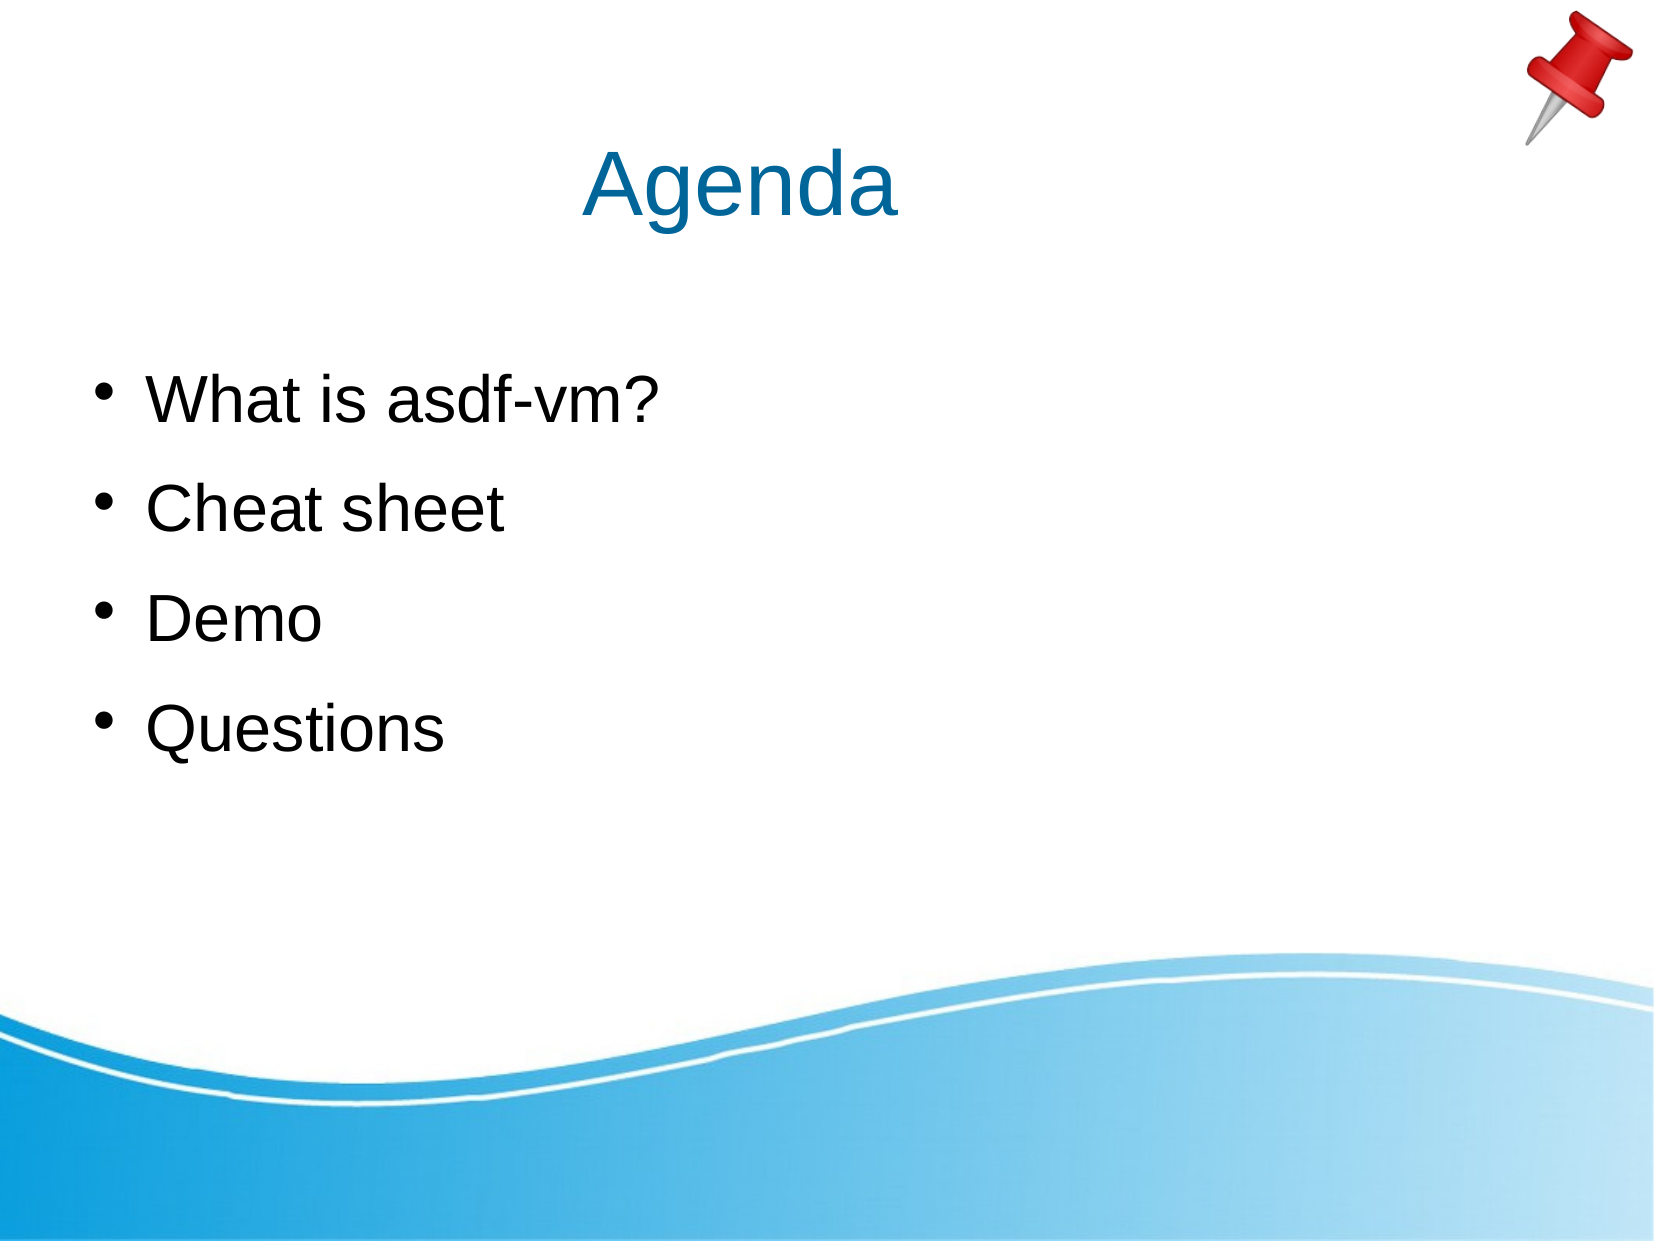

Agenda
What is asdf-vm?
Cheat sheet
Demo
Questions